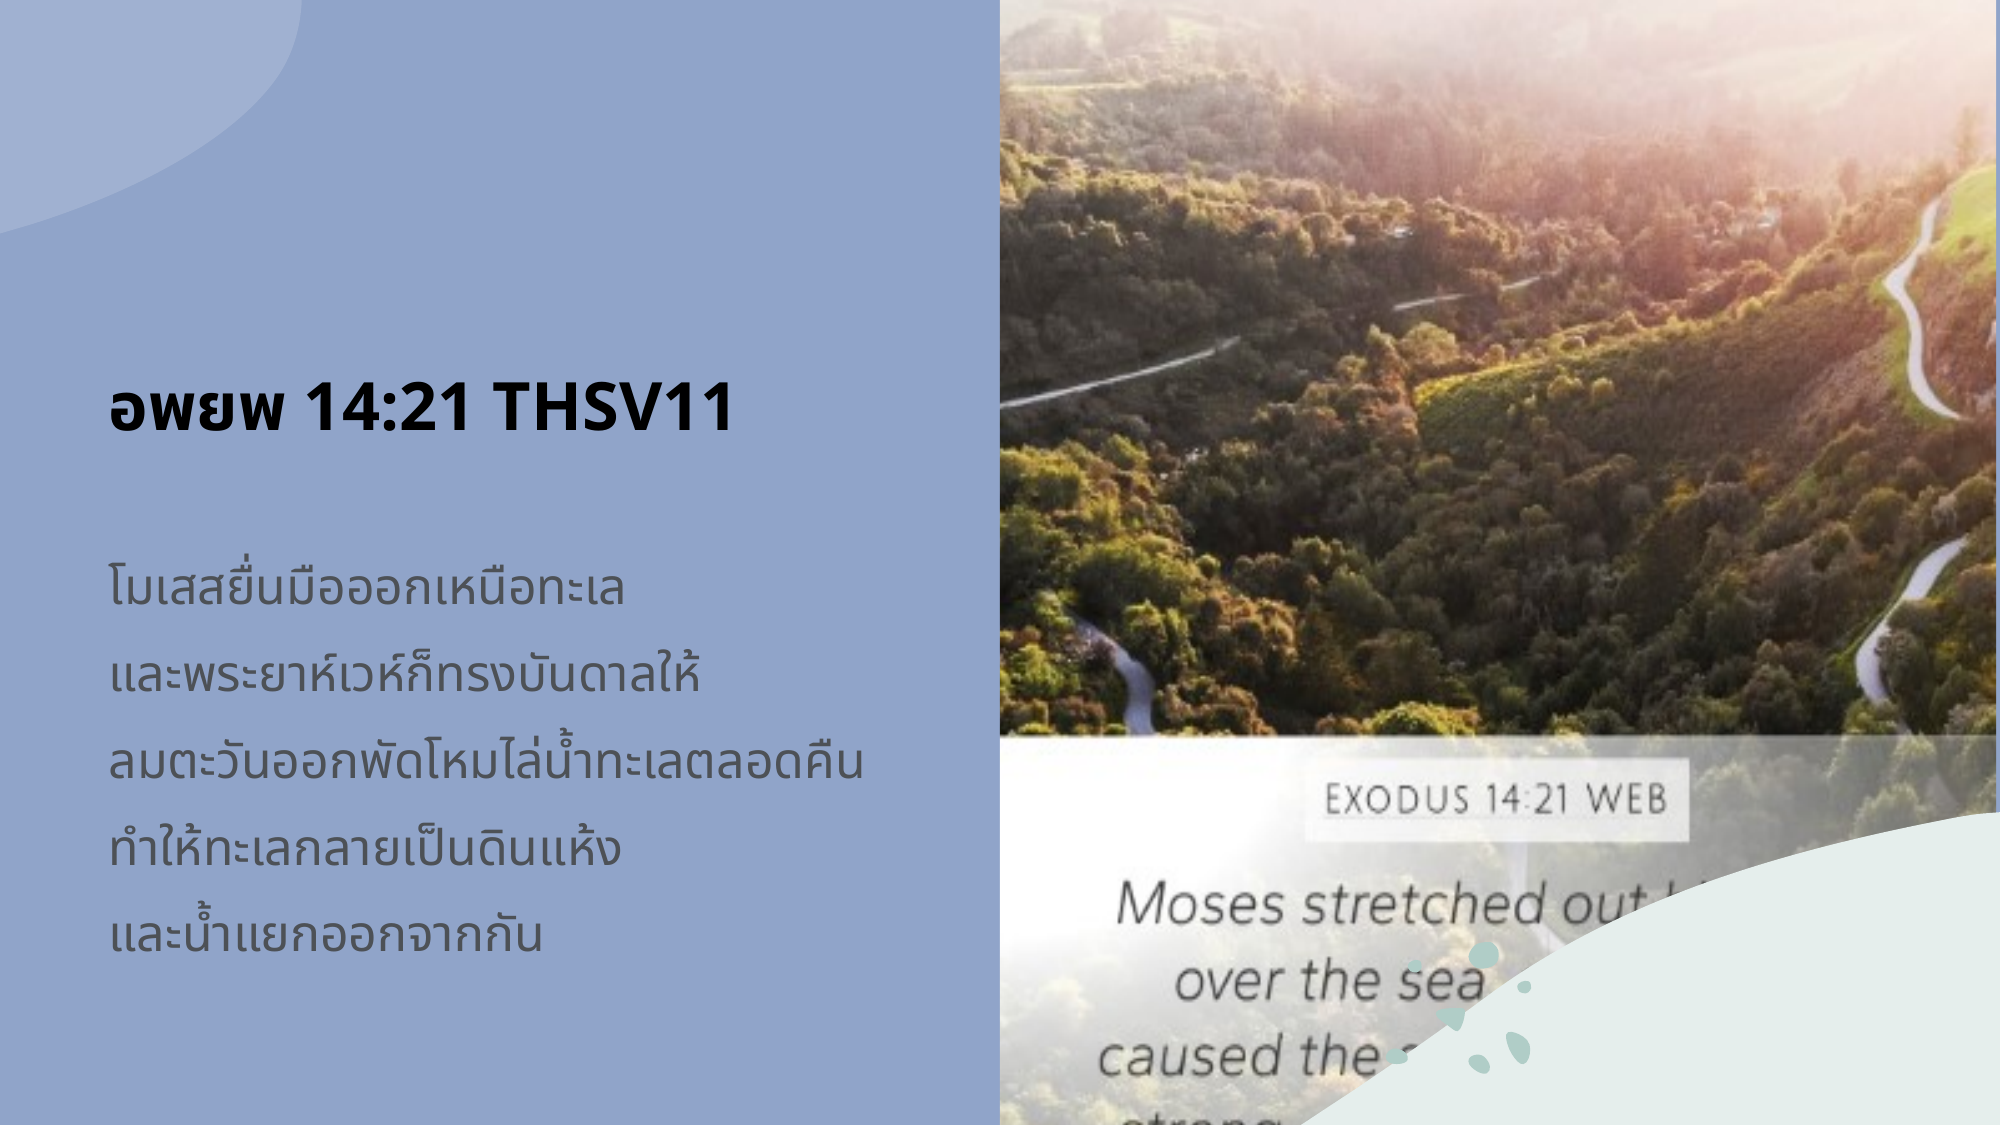

# อพยพ 14:21 THSV11
โมเสสยื่นมือออกเหนือทะเล
และพระยาห์เวห์ก็ทรงบันดาลให้
ลมตะวันออกพัดโหมไล่น้ำทะเลตลอดคืน
ทำให้ทะเลกลายเป็นดินแห้ง
และน้ำแยกออกจากกัน